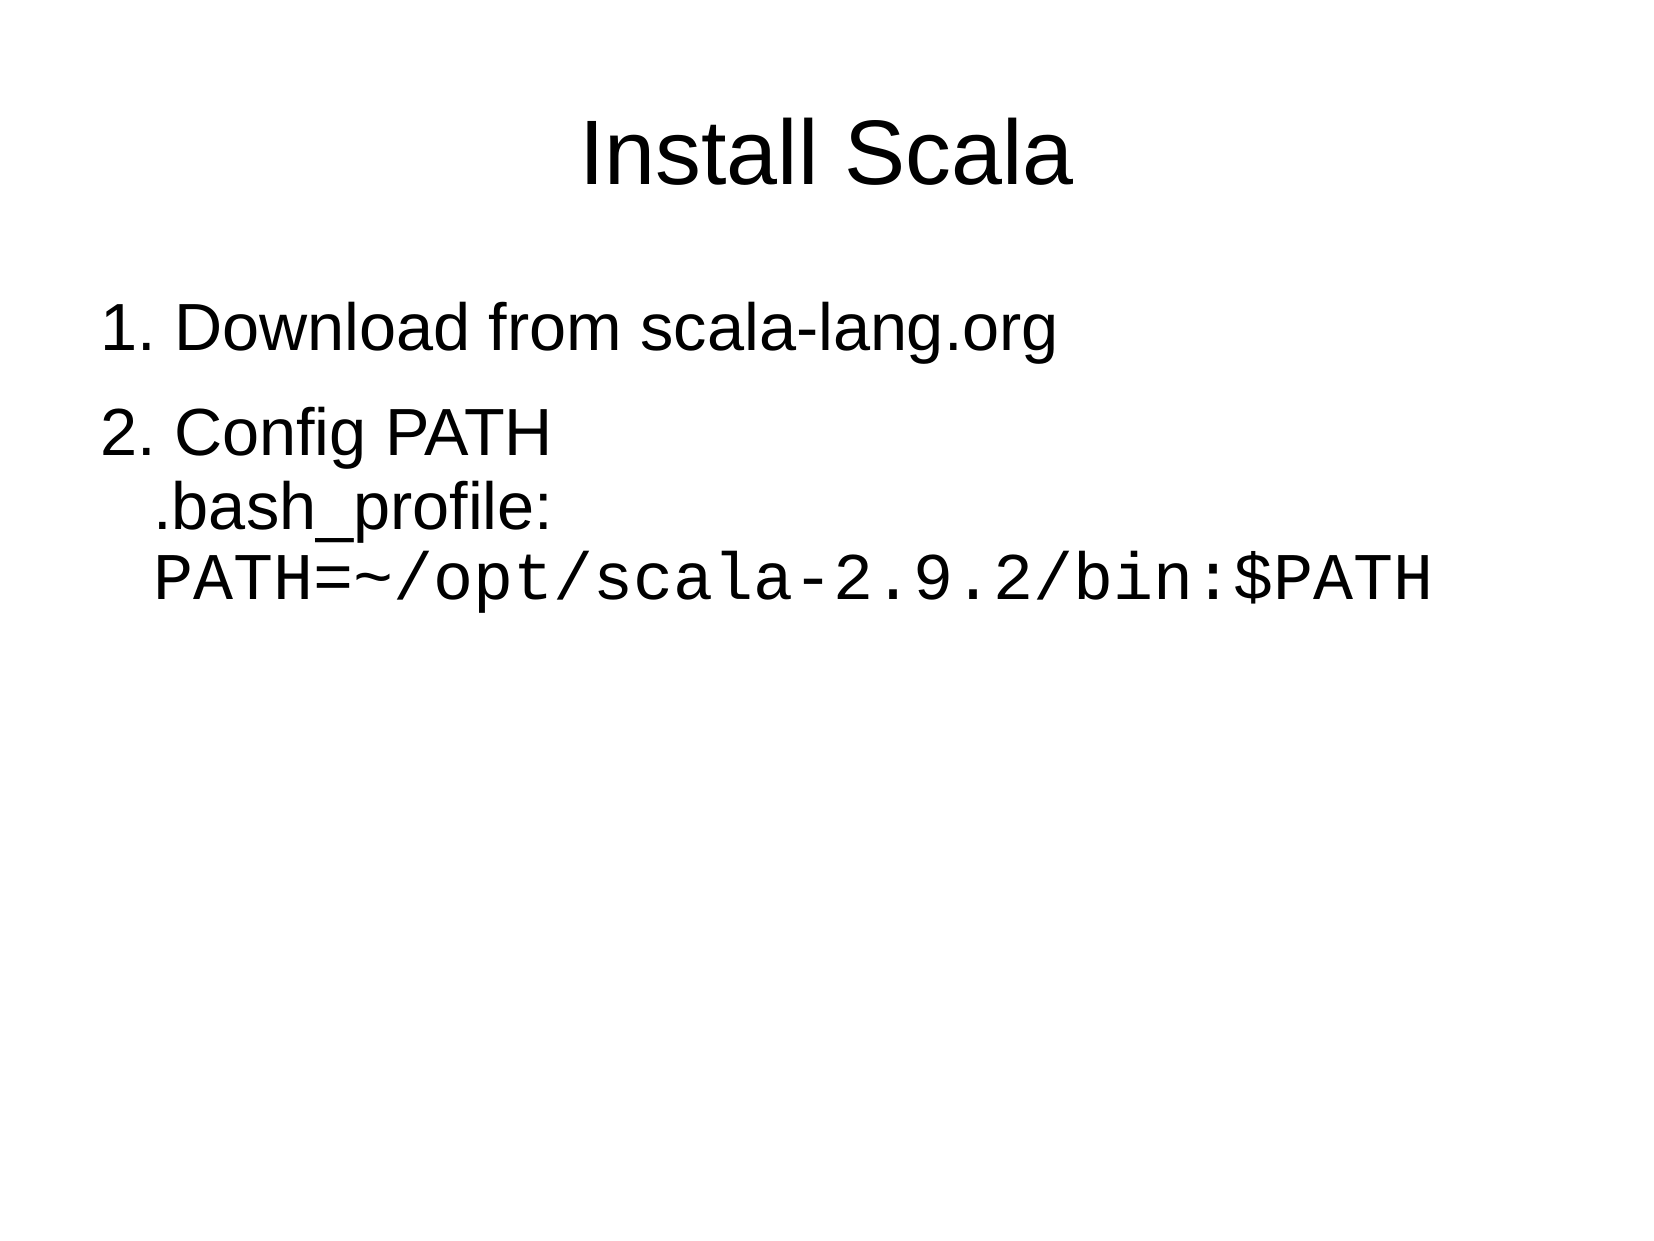

# Install Scala
 Download from scala-lang.org
 Config PATH
.bash_profile:
PATH=~/opt/scala-2.9.2/bin:$PATH